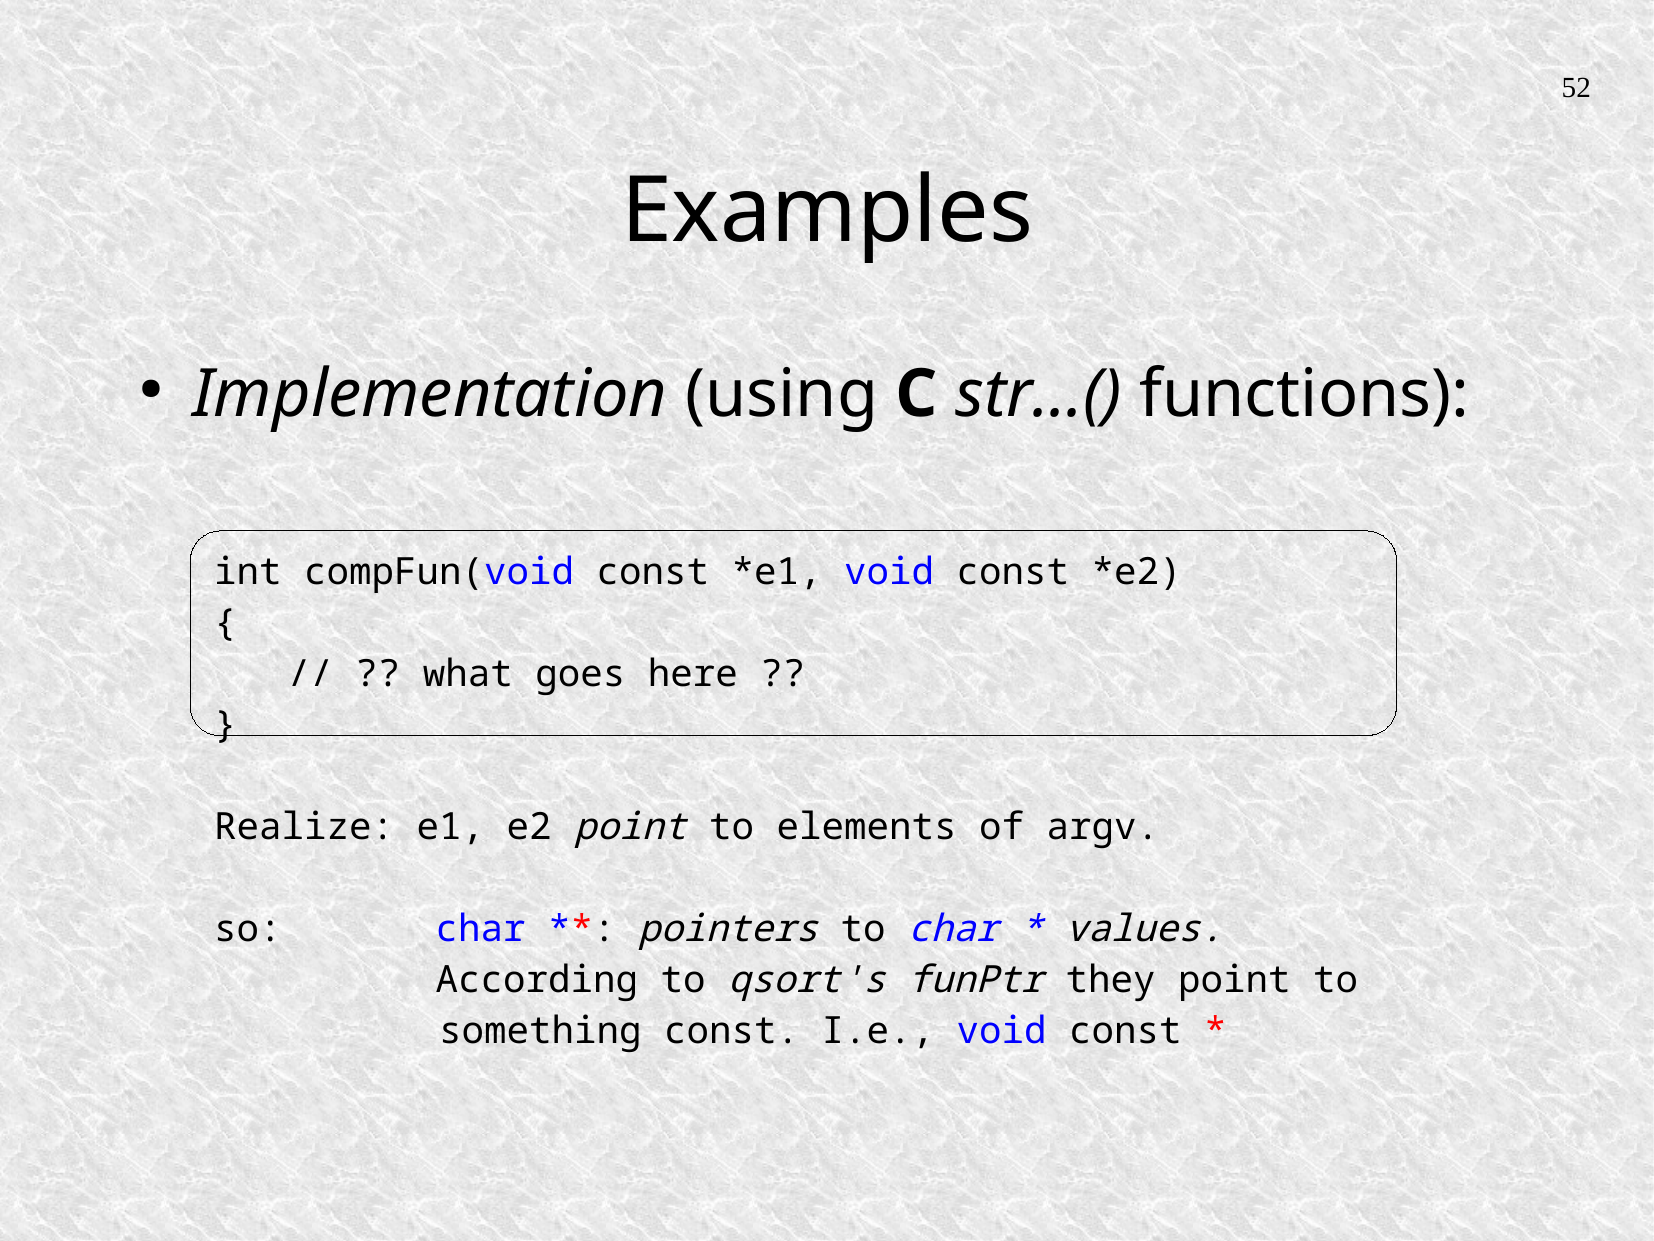

52
# Examples
Implementation (using C str...() functions):
int compFun(void const *e1, void const *e2)
{
	// ?? what goes here ??
}
Realize: e1, e2 point to elements of argv.
so: 		char **: pointers to char * values.
			According to qsort's funPtr they point to
 something const. I.e., void const *